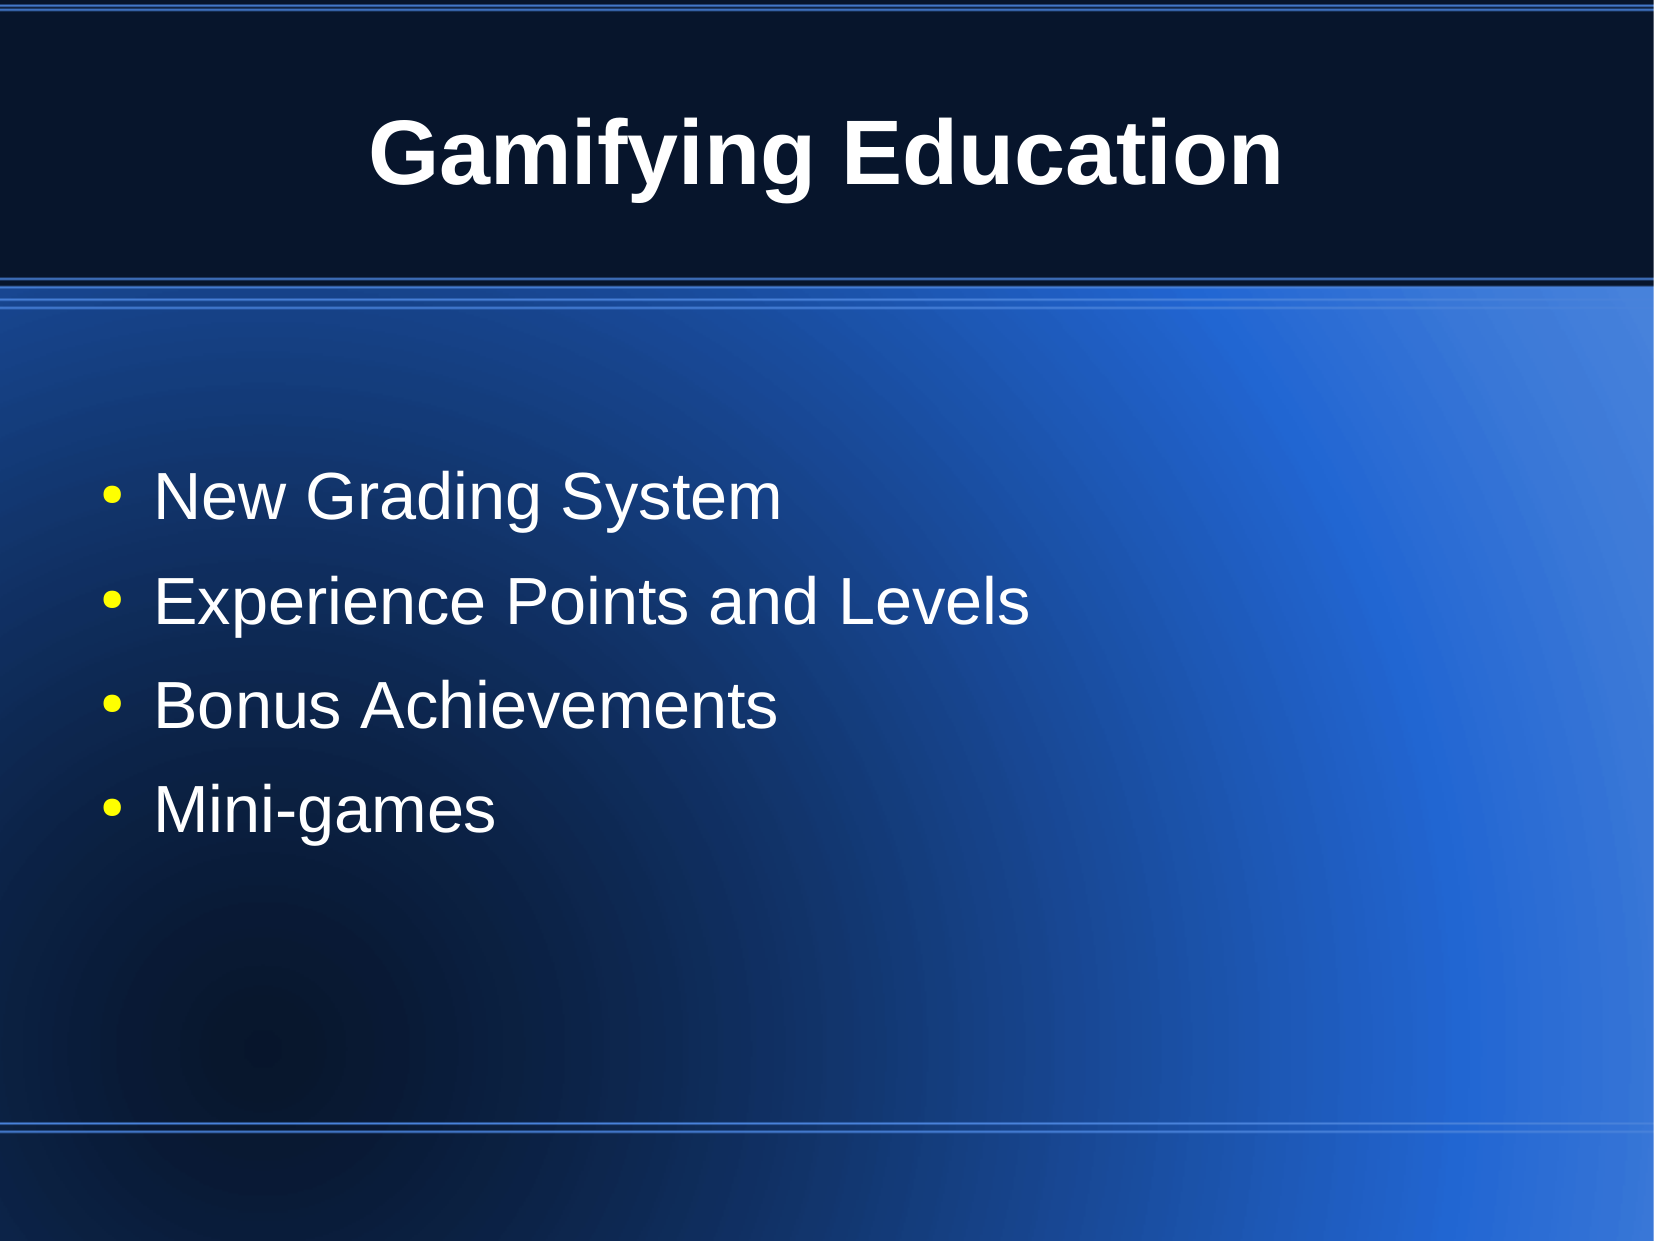

# Gamifying Education
New Grading System
Experience Points and Levels
Bonus Achievements
Mini-games